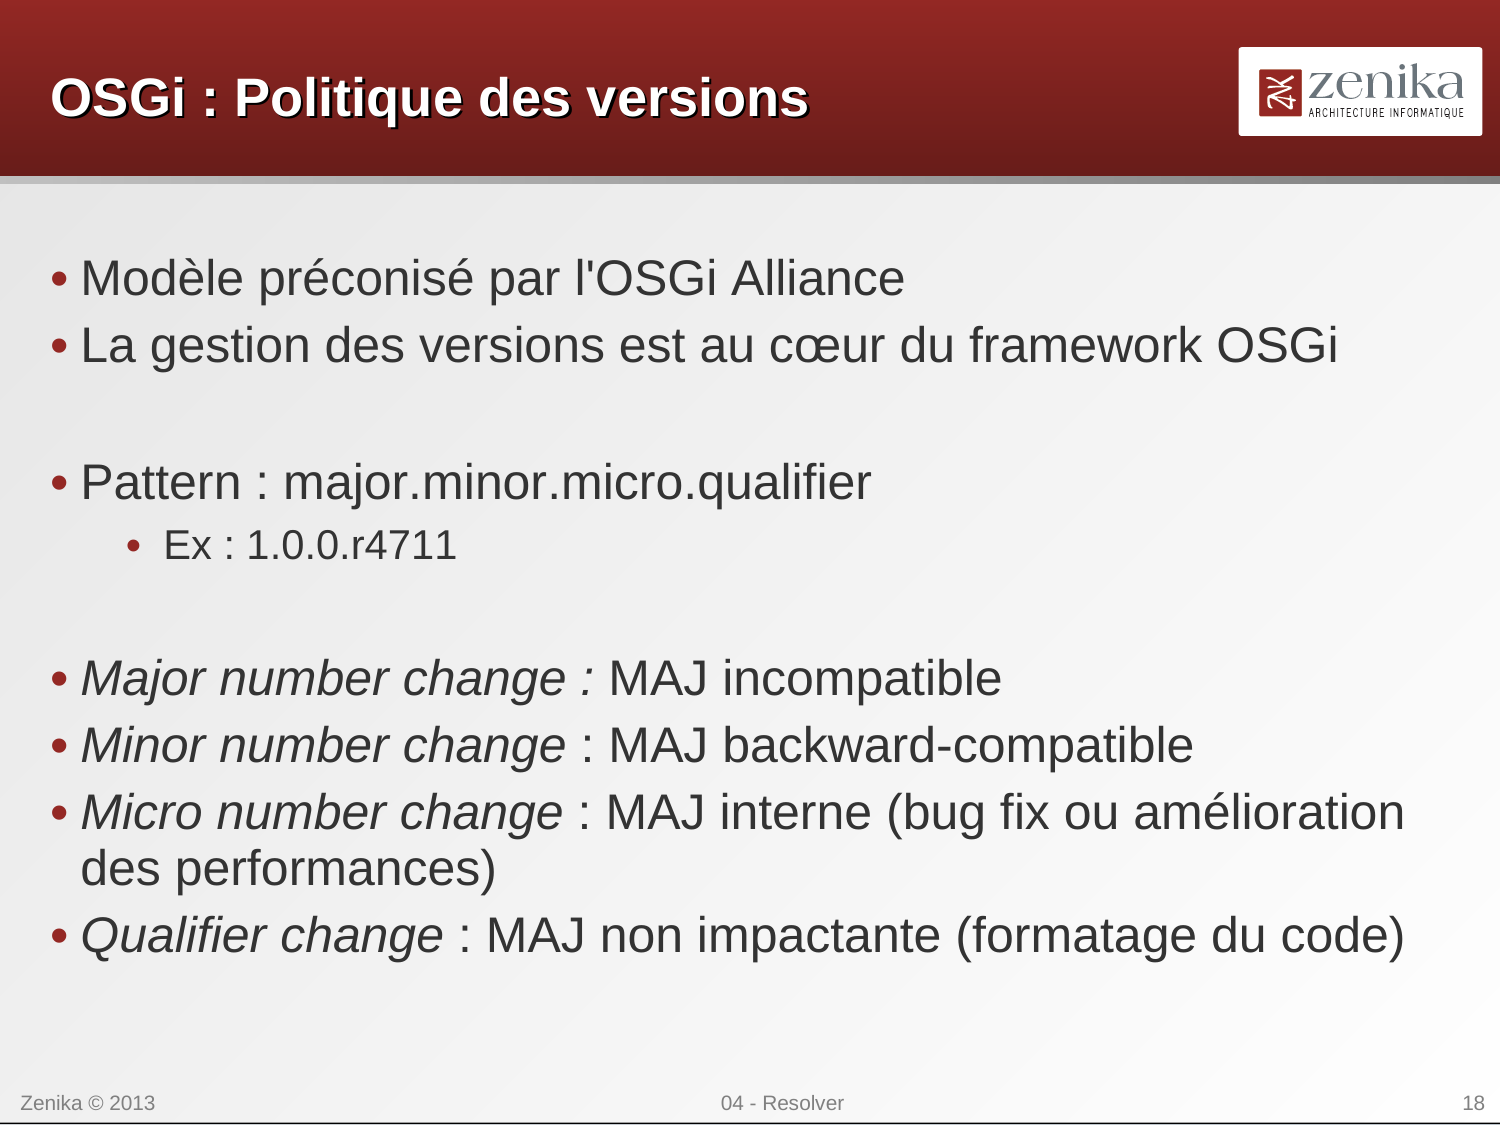

# OSGi : Politique des versions
Modèle préconisé par l'OSGi Alliance
La gestion des versions est au cœur du framework OSGi
Pattern : major.minor.micro.qualifier
Ex : 1.0.0.r4711
Major number change : MAJ incompatible
Minor number change : MAJ backward-compatible
Micro number change : MAJ interne (bug fix ou amélioration des performances)
Qualifier change : MAJ non impactante (formatage du code)